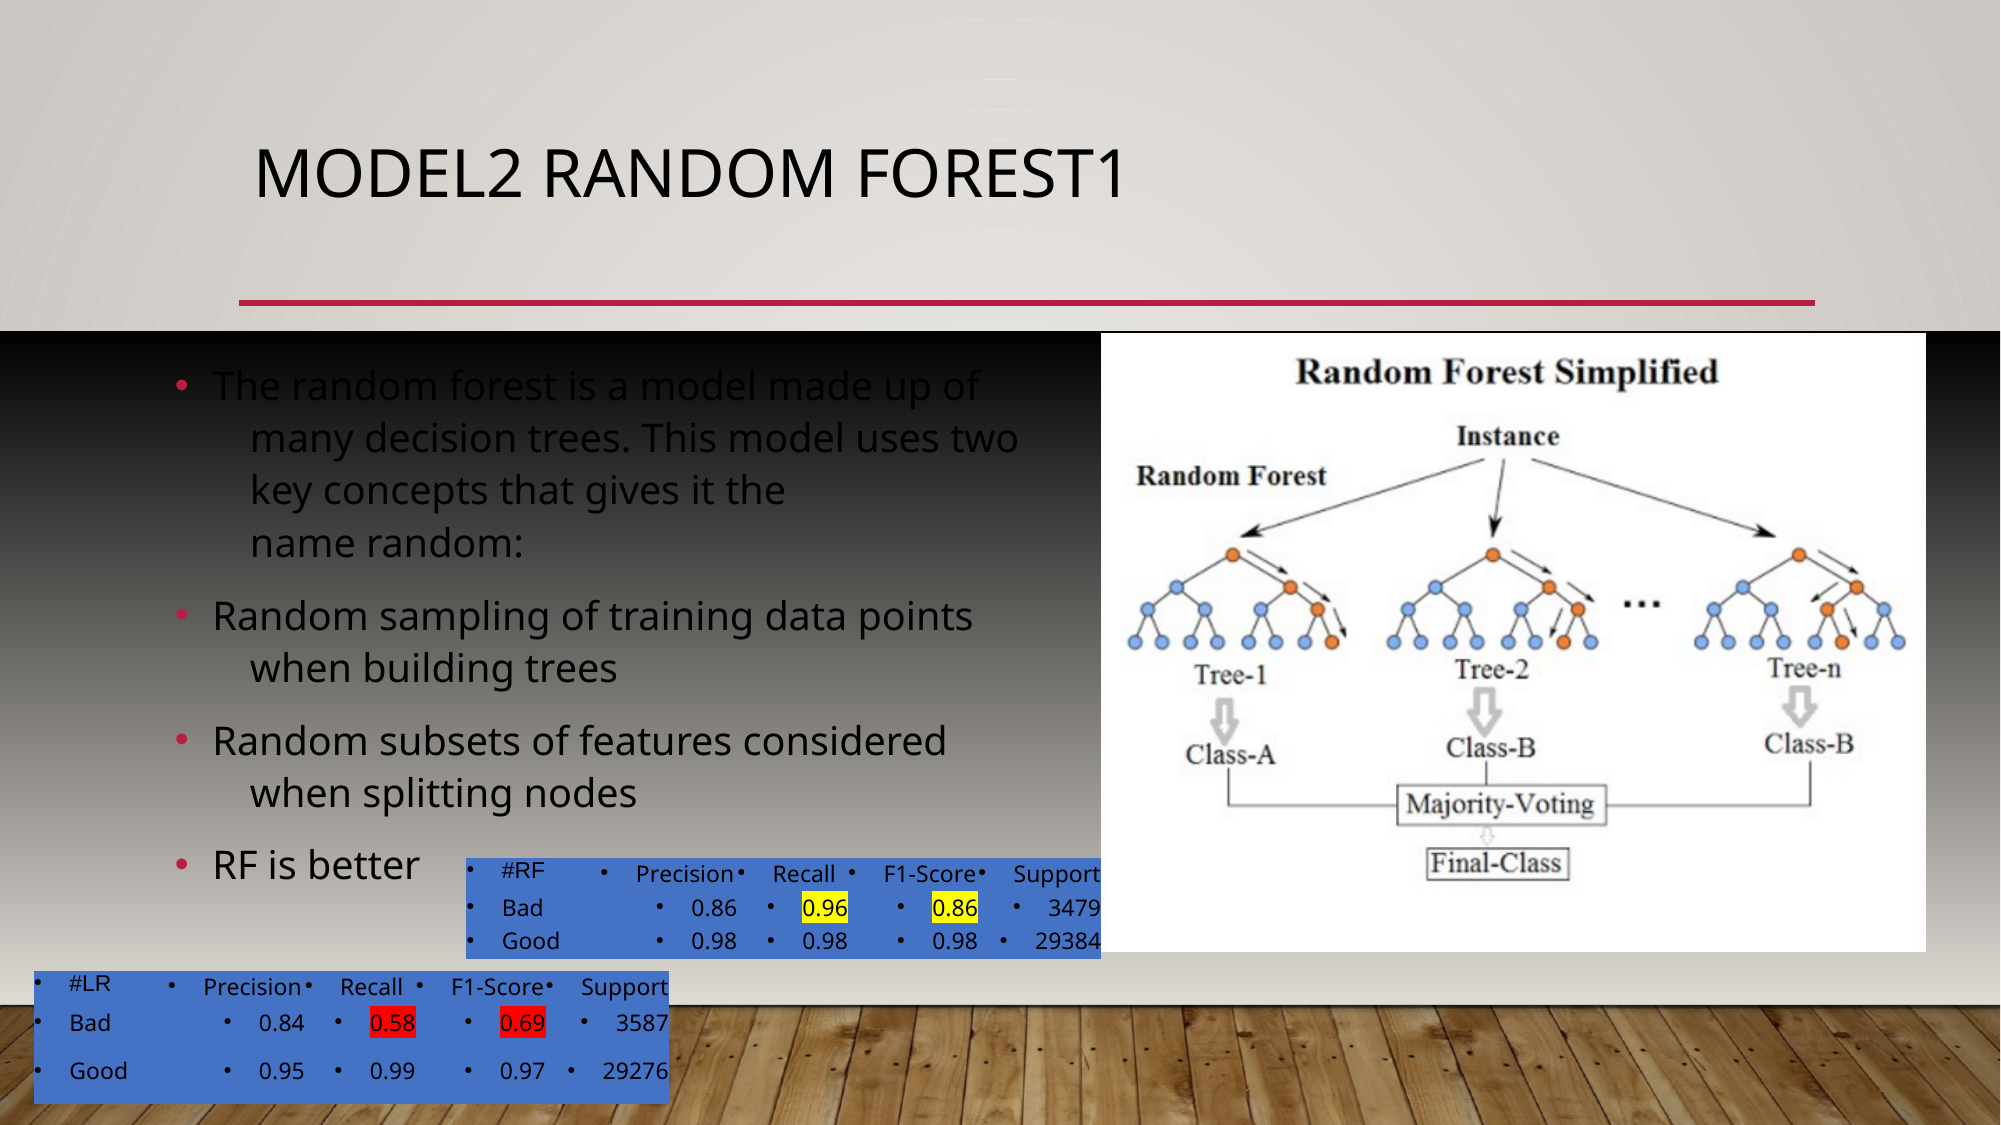

# Model2 Random forest1
The random forest is a model made up of many decision trees. This model uses two key concepts that gives it the name random:
Random sampling of training data points when building trees
Random subsets of features considered when splitting nodes
RF is better
| #RF | Precision | Recall | F1-Score | Support |
| --- | --- | --- | --- | --- |
| Bad | 0.86 | 0.96 | 0.86 | 3479 |
| Good | 0.98 | 0.98 | 0.98 | 29384 |
| #LR | Precision | Recall | F1-Score | Support |
| --- | --- | --- | --- | --- |
| Bad | 0.84 | 0.58 | 0.69 | 3587 |
| Good | 0.95 | 0.99 | 0.97 | 29276 |